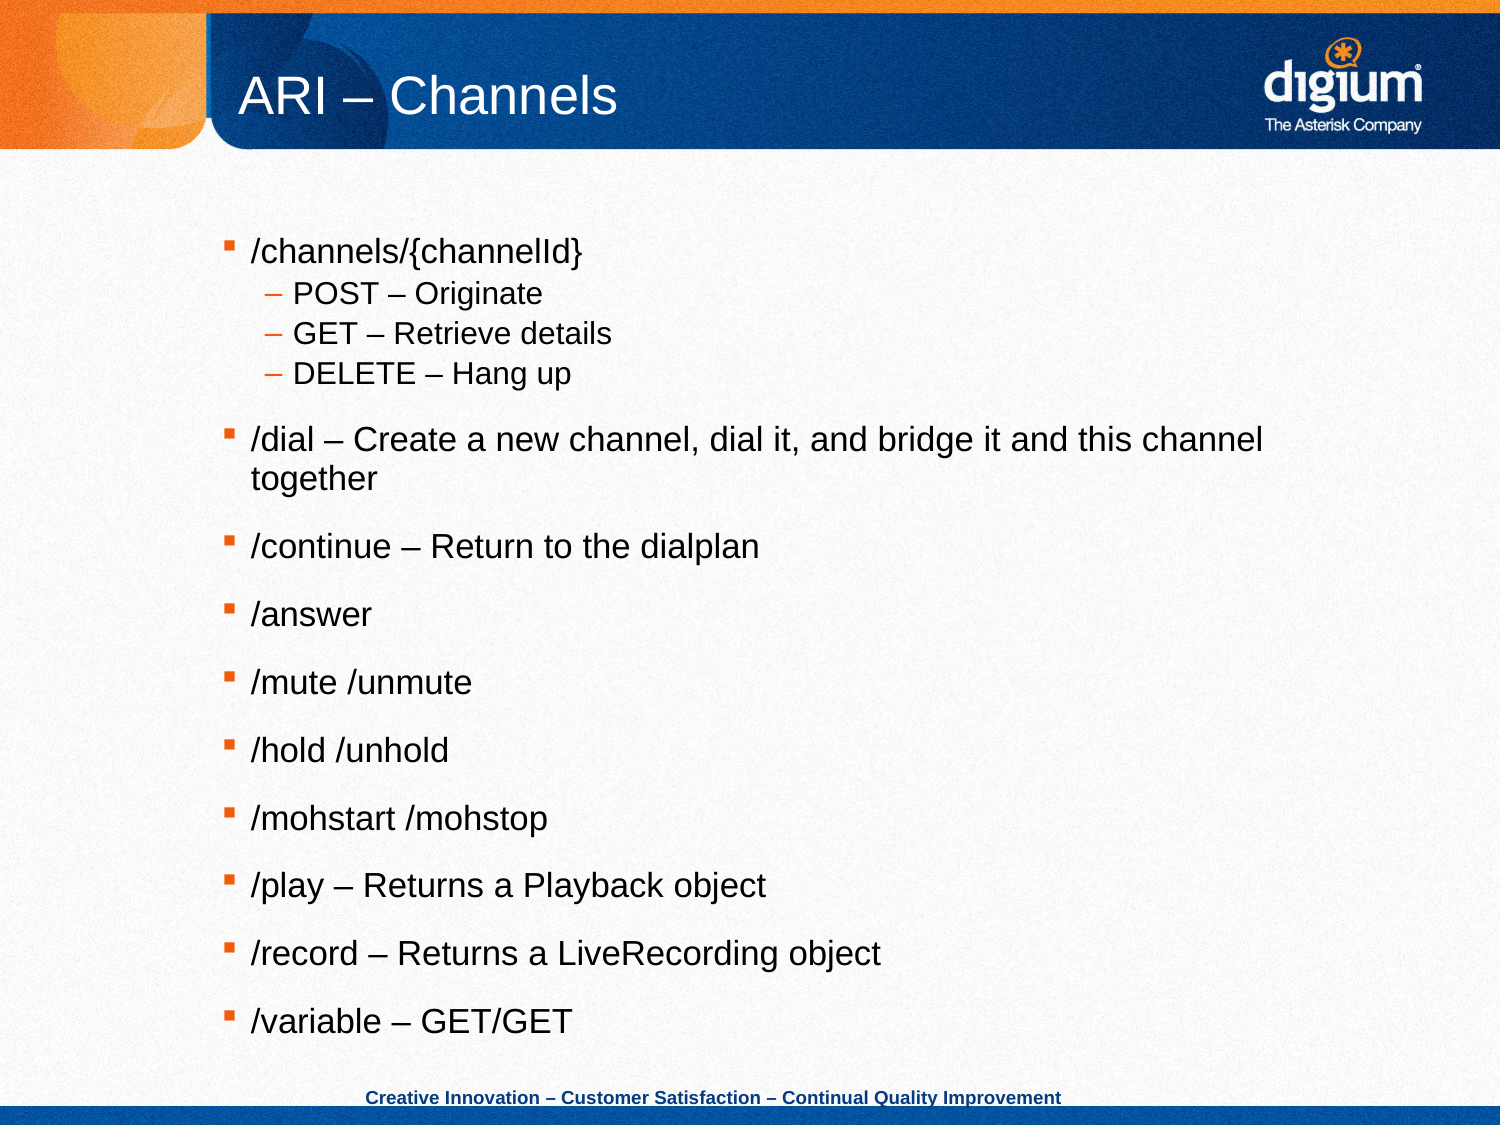

# ARI – Channels
/channels/{channelId}
POST – Originate
GET – Retrieve details
DELETE – Hang up
/dial – Create a new channel, dial it, and bridge it and this channel together
/continue – Return to the dialplan
/answer
/mute /unmute
/hold /unhold
/mohstart /mohstop
/play – Returns a Playback object
/record – Returns a LiveRecording object
/variable – GET/GET